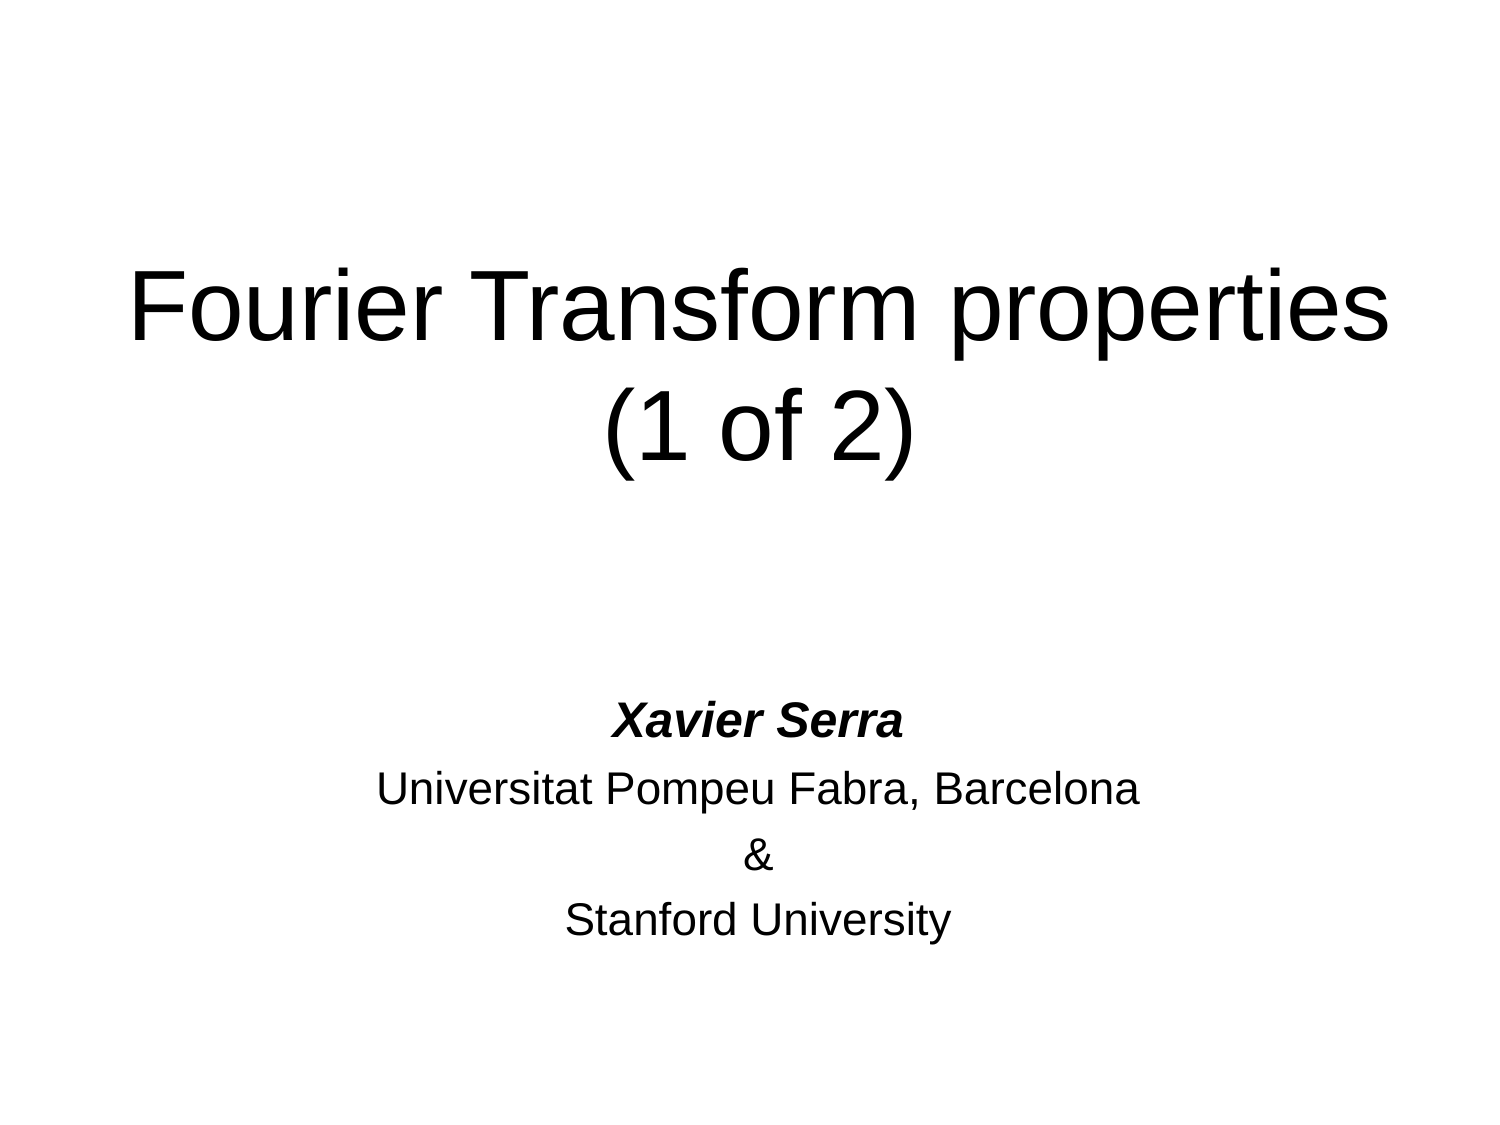

# Fourier Transform properties (1 of 2)
Xavier Serra
Universitat Pompeu Fabra, Barcelona
&
Stanford University